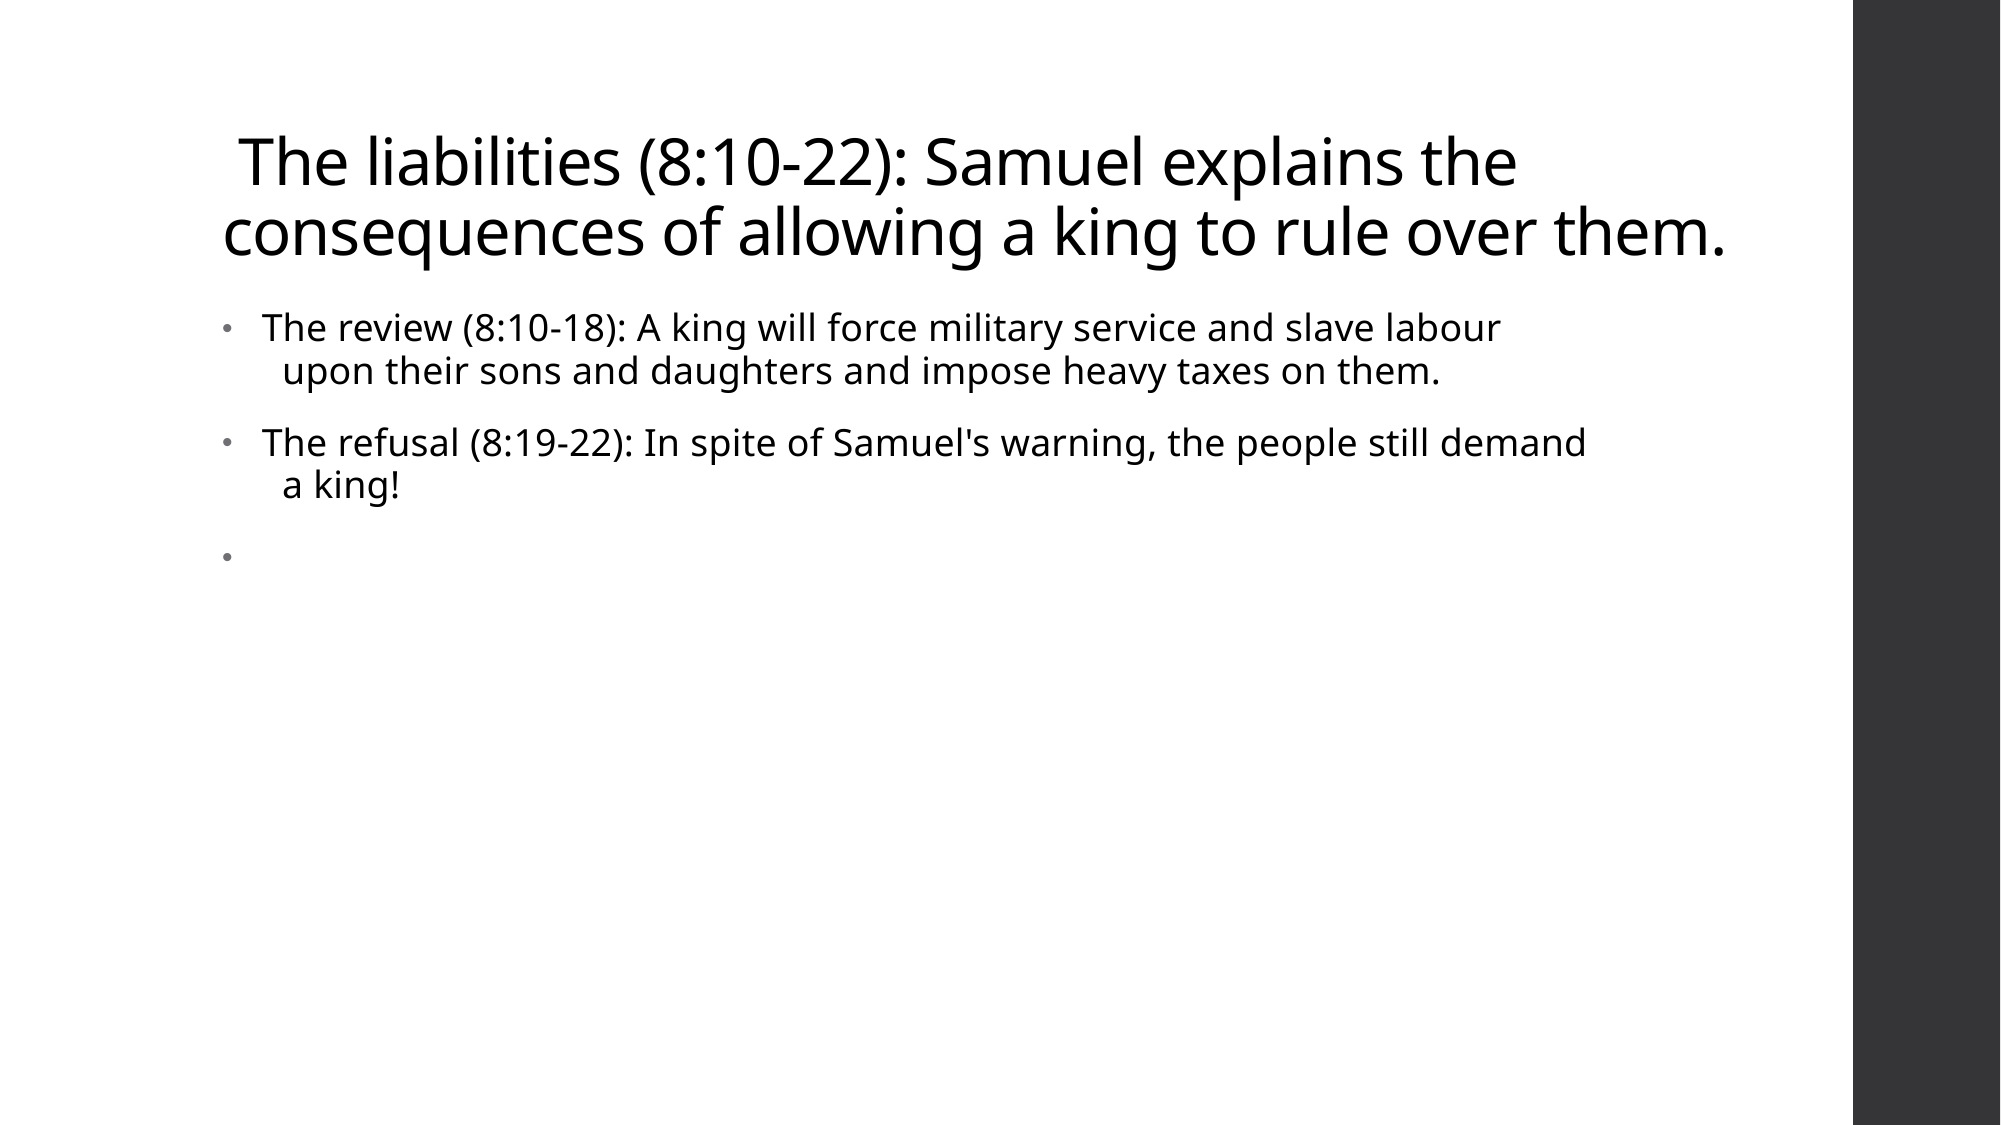

# The liabilities (8:10-22): Samuel explains the consequences of allowing a king to rule over them.
 The review (8:10-18): A king will force military service and slave labour upon their sons and daughters and impose heavy taxes on them.
 The refusal (8:19-22): In spite of Samuel's warning, the people still demand a king!